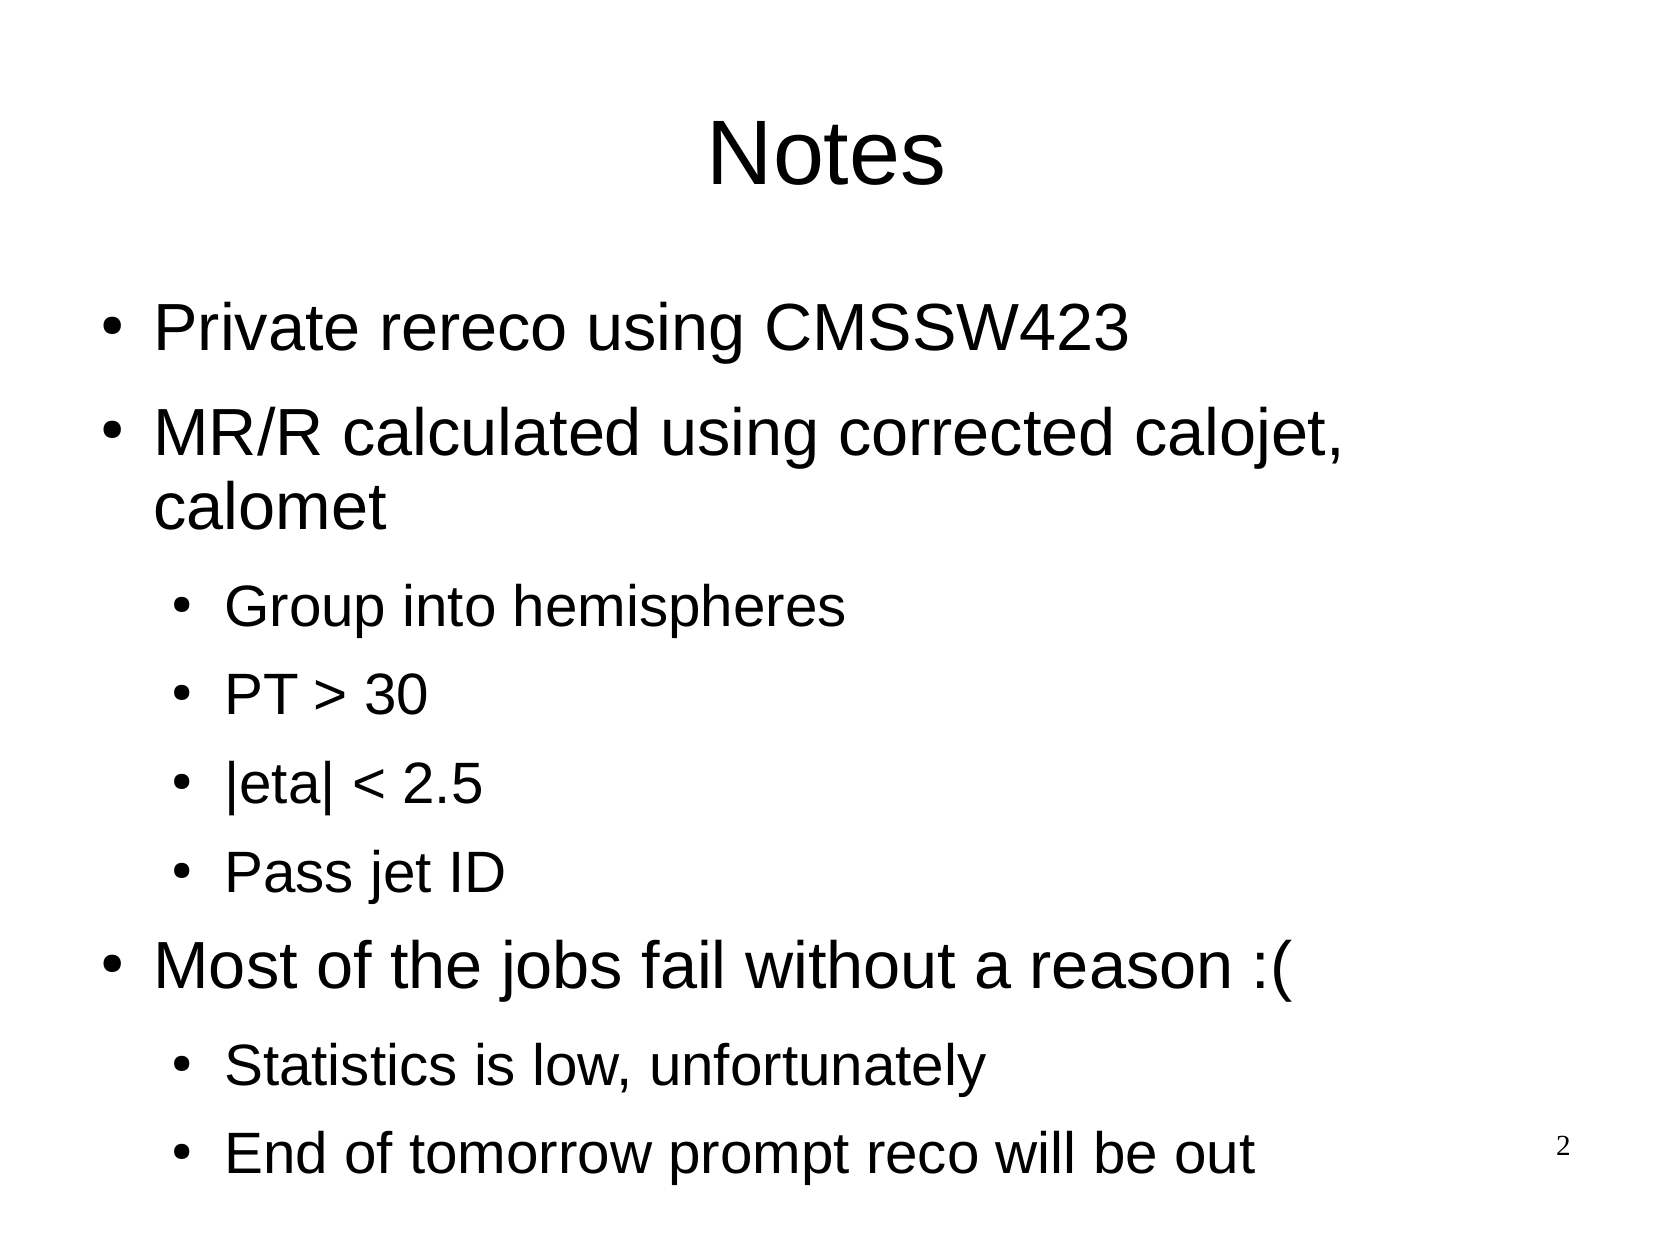

# Notes
Private rereco using CMSSW423
MR/R calculated using corrected calojet, calomet
Group into hemispheres
PT > 30
|eta| < 2.5
Pass jet ID
Most of the jobs fail without a reason :(
Statistics is low, unfortunately
End of tomorrow prompt reco will be out
2